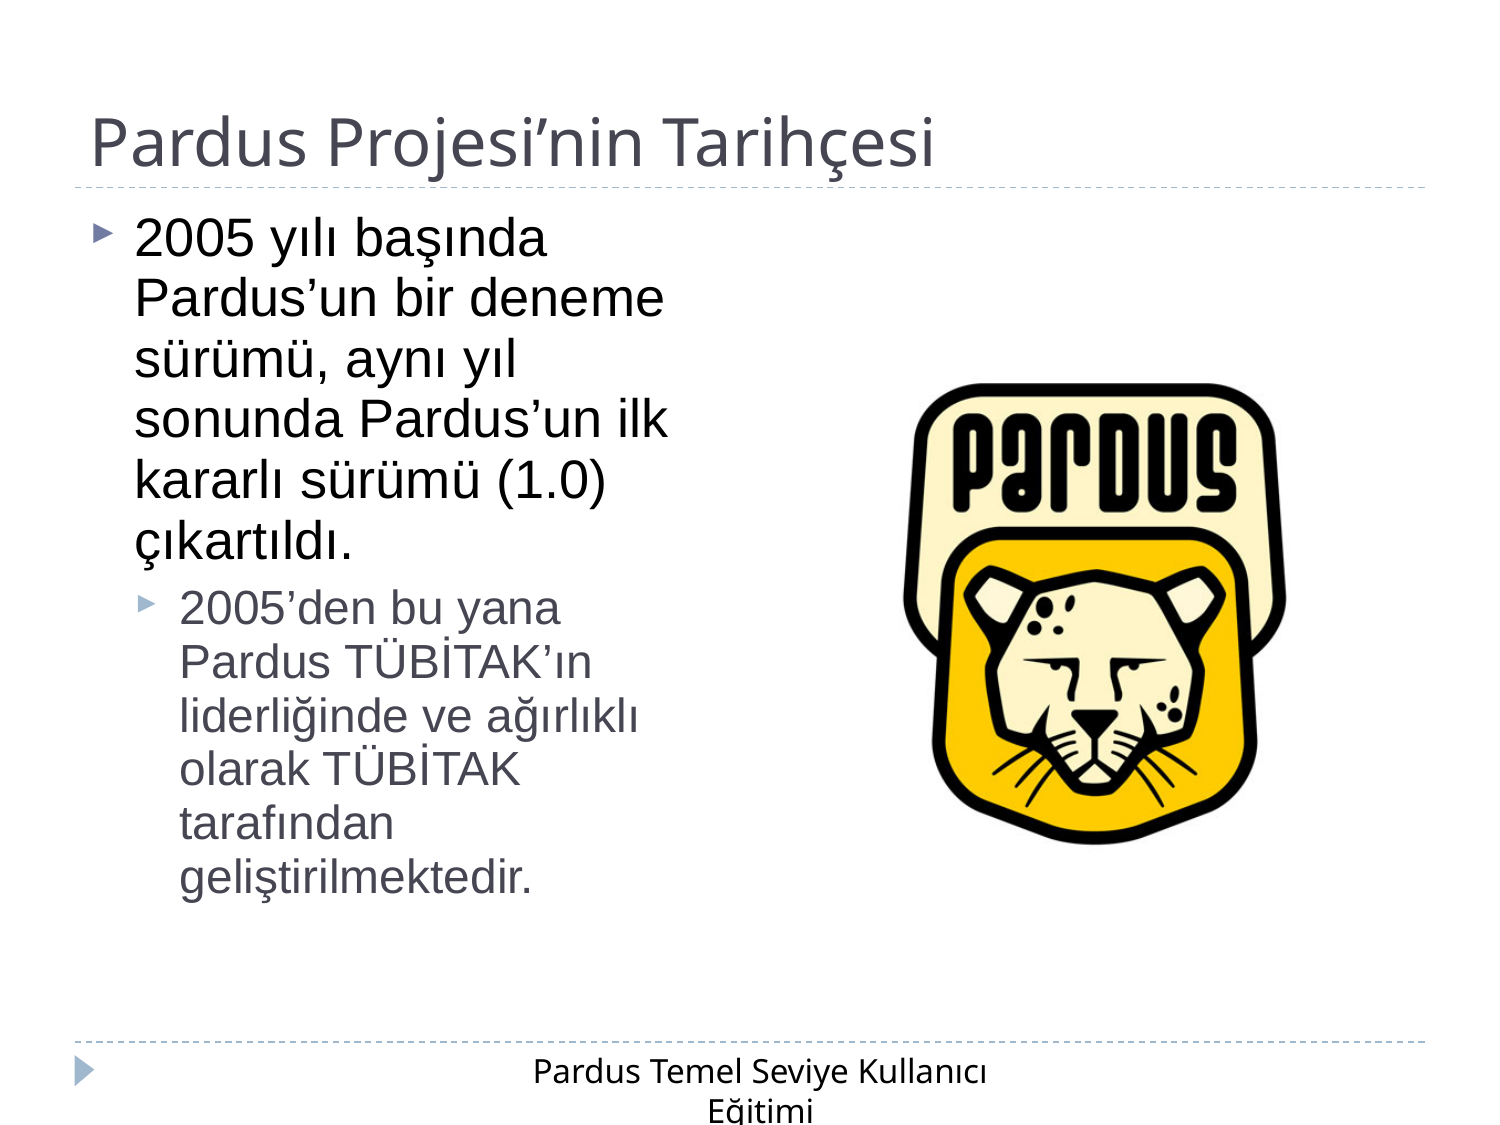

# Pardus Projesi’nin Tarihçesi
2005 yılı başında Pardus’un bir deneme sürümü, aynı yıl sonunda Pardus’un ilk kararlı sürümü (1.0) çıkartıldı.
2005’den bu yana Pardus TÜBİTAK’ın liderliğinde ve ağırlıklı olarak TÜBİTAK tarafından geliştirilmektedir.